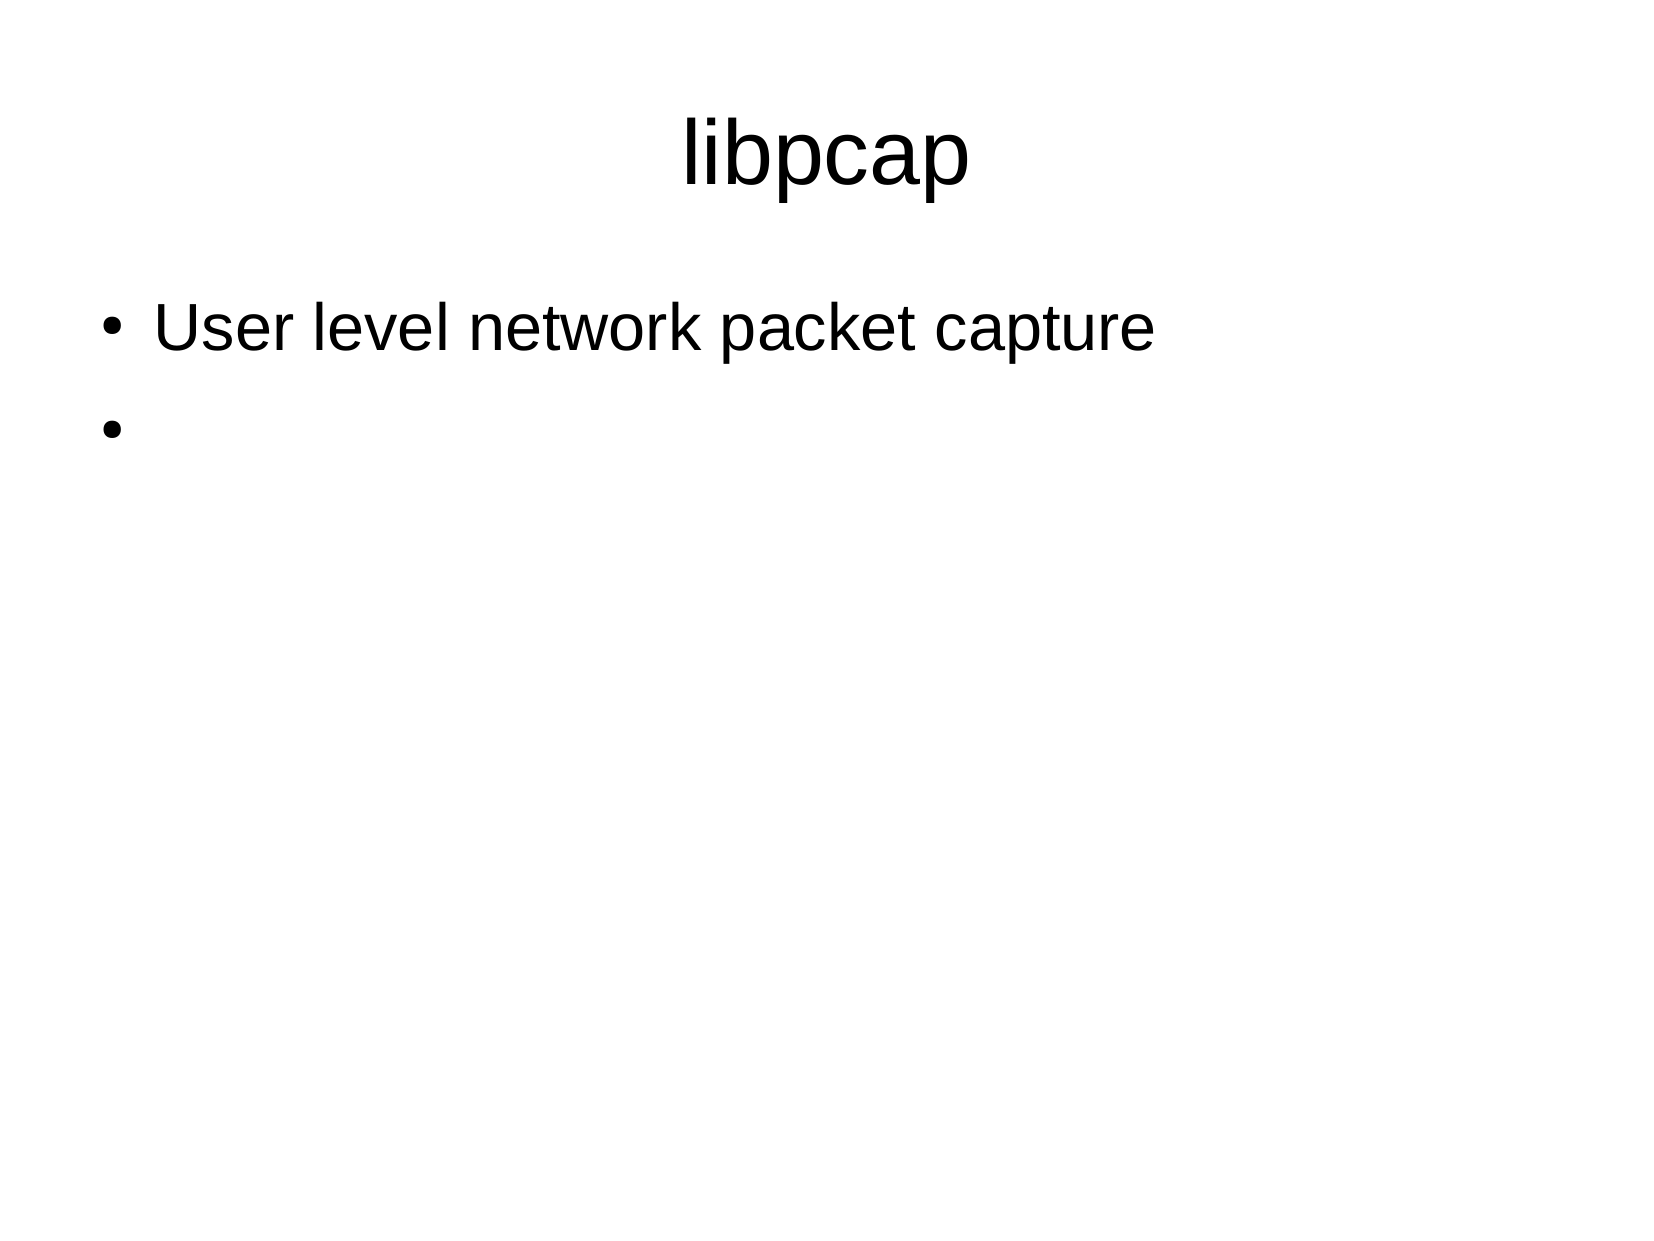

# libpcap
User level network packet capture